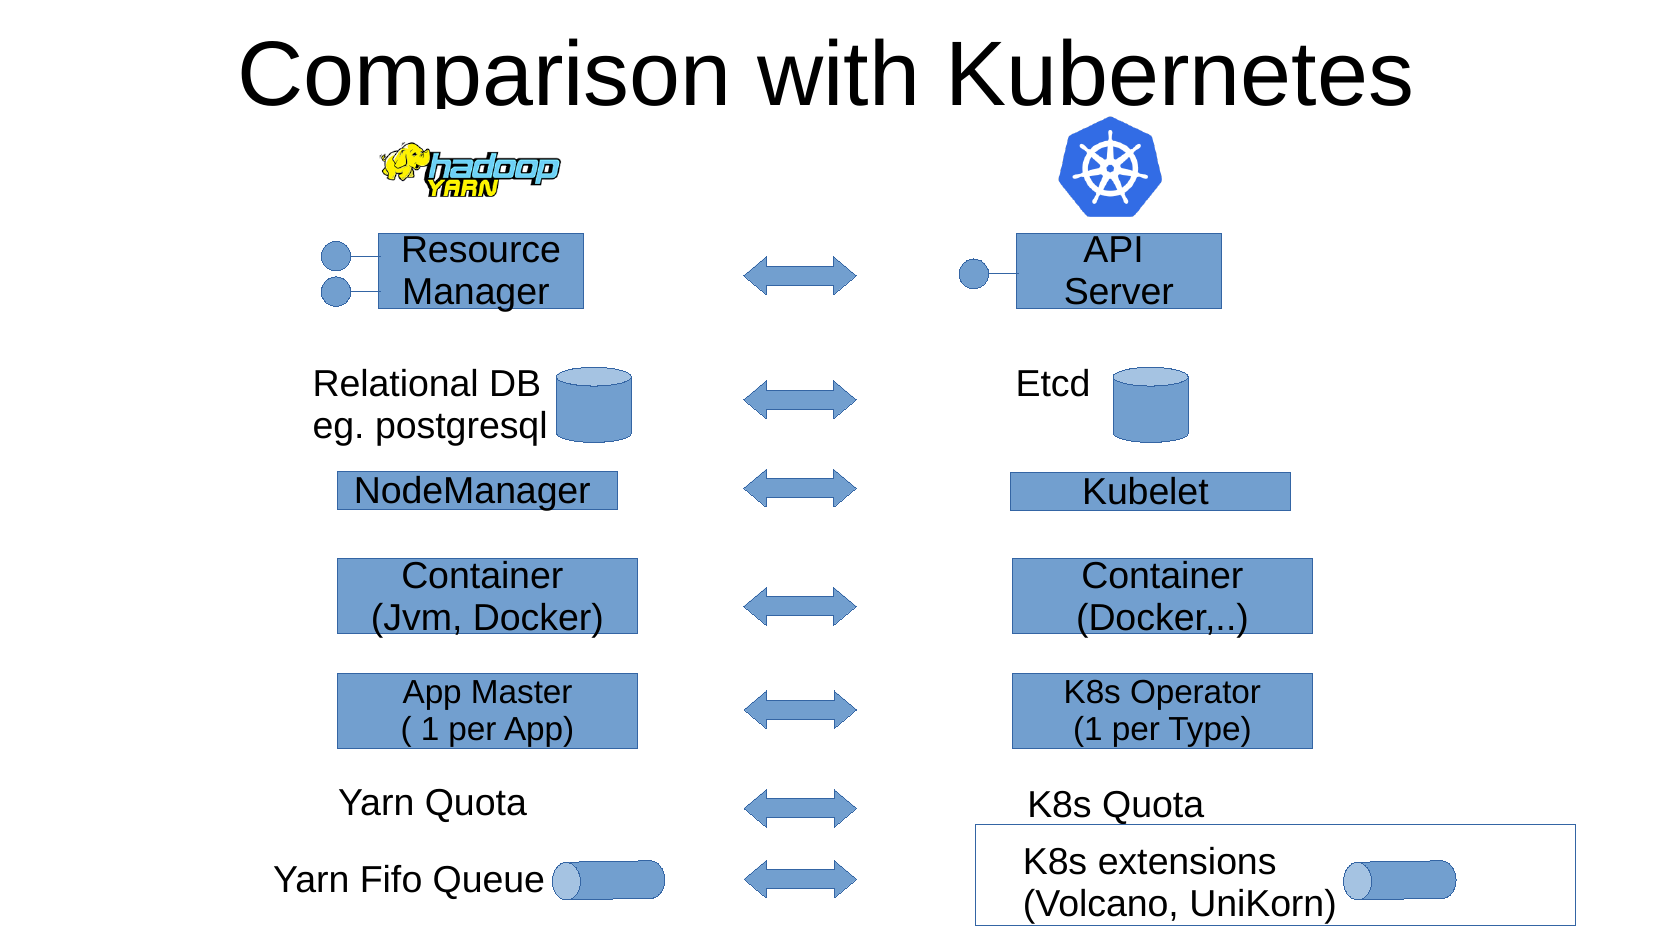

# Comparison with Kubernetes
ResourceManager
API Server
Relational DB
eg. postgresql
Etcd
NodeManager
Kubelet
Container
(Jvm, Docker)
Container (Docker,..)
App Master
( 1 per App)
K8s Operator
(1 per Type)
Yarn Quota
K8s Quota
K8s extensions
(Volcano, UniKorn)
Yarn Fifo Queue